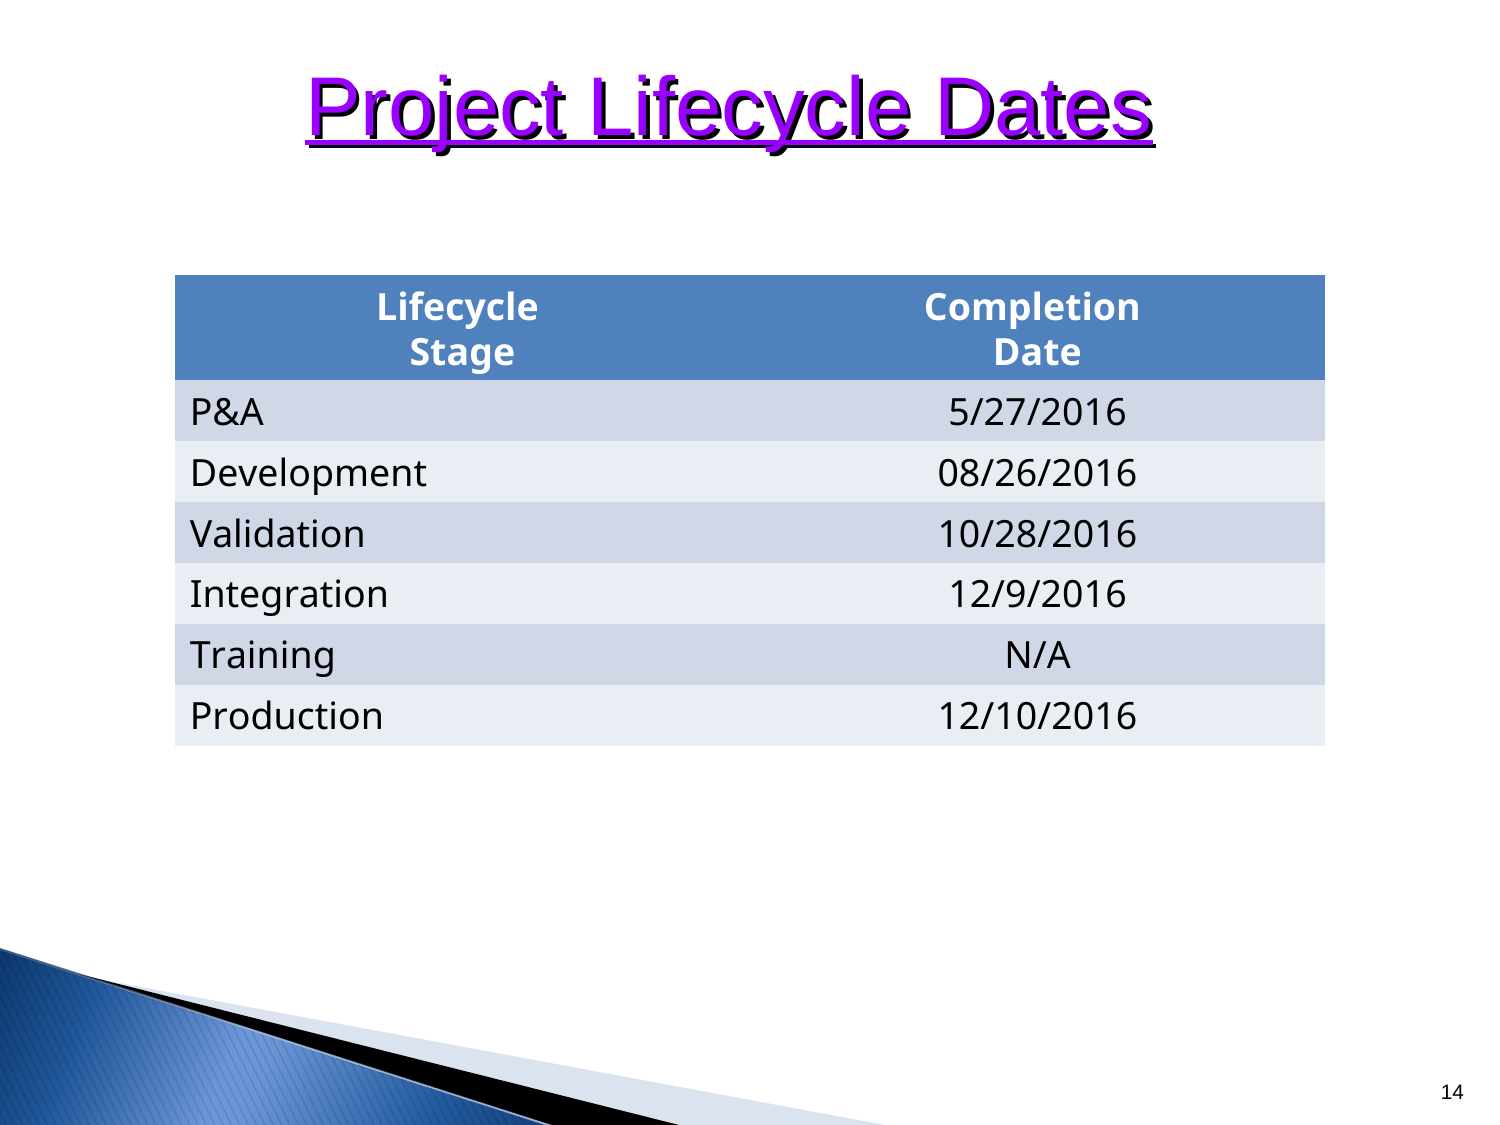

Project Lifecycle Dates
| Lifecycle Stage | Completion Date |
| --- | --- |
| P&A | 5/27/2016 |
| Development | 08/26/2016 |
| Validation | 10/28/2016 |
| Integration | 12/9/2016 |
| Training | N/A |
| Production | 12/10/2016 |